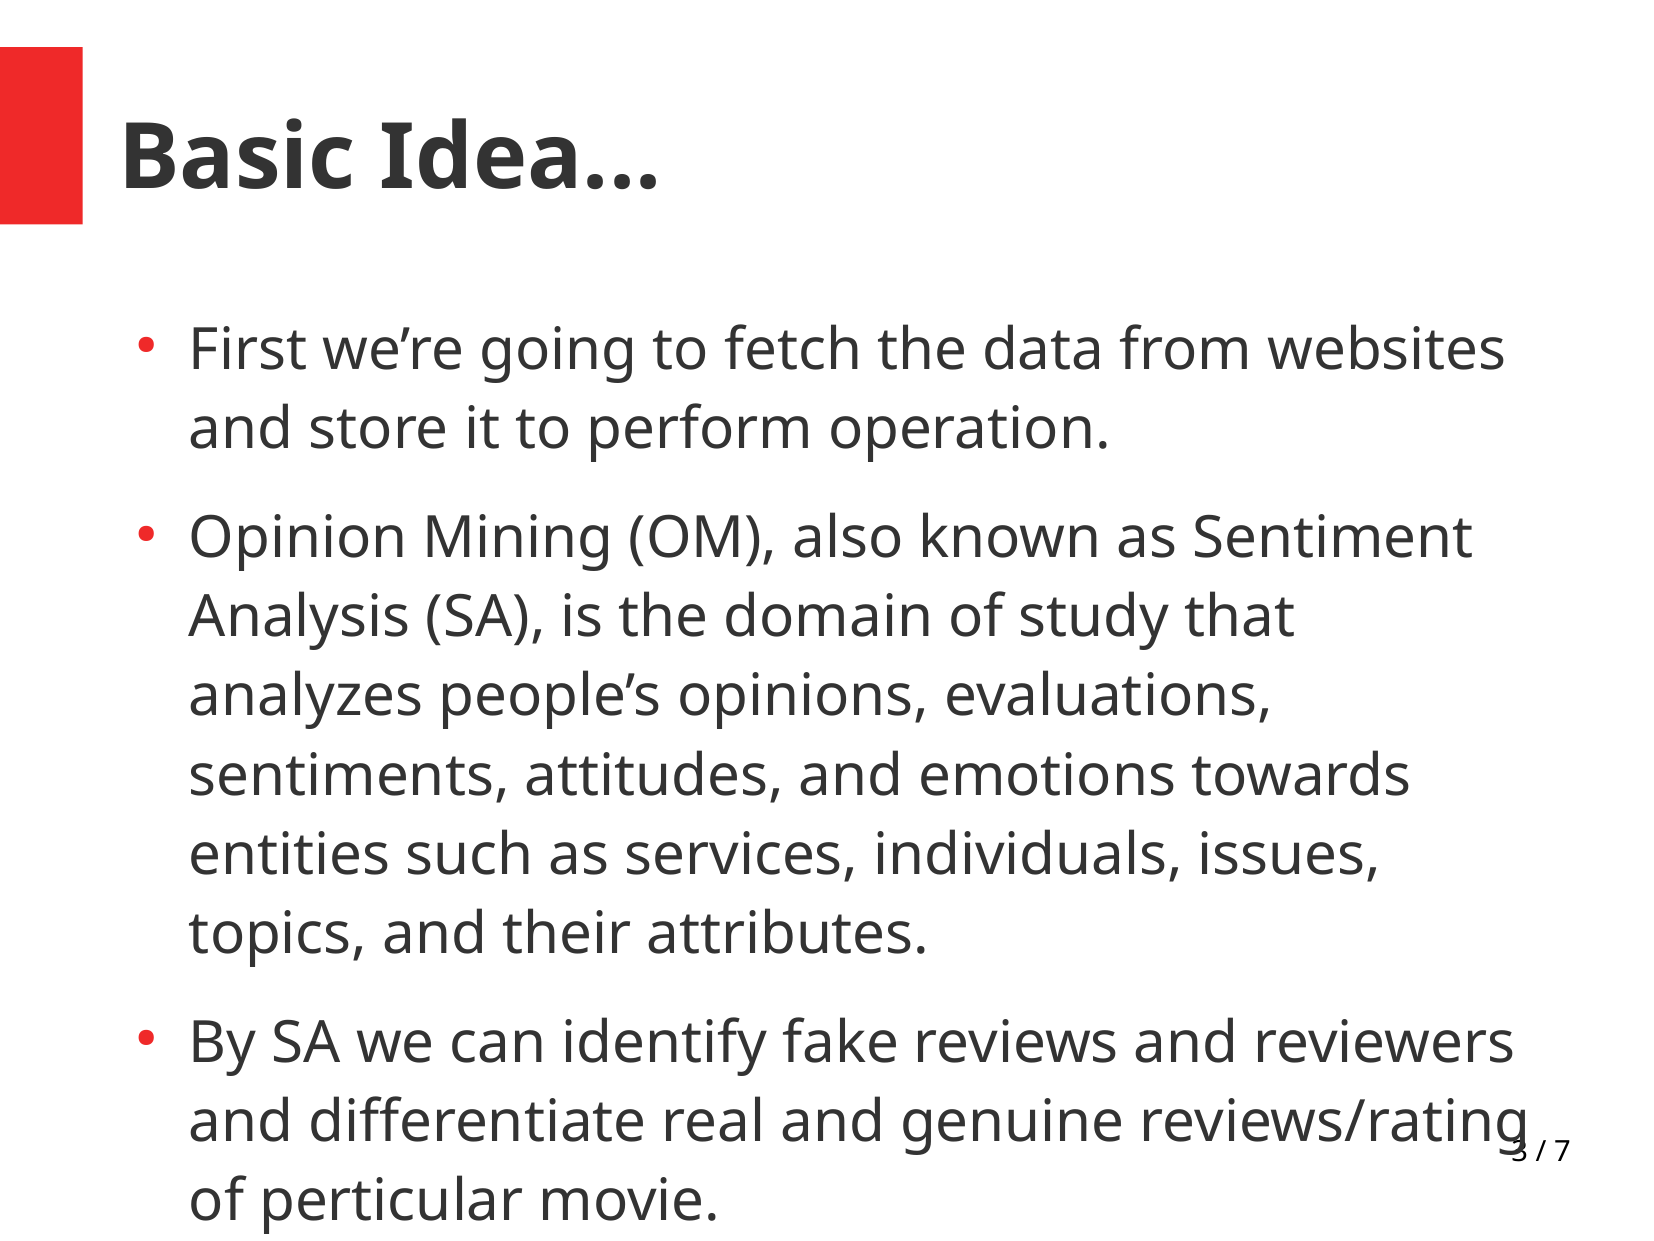

# Basic Idea...
First we’re going to fetch the data from websites and store it to perform operation.
Opinion Mining (OM), also known as Sentiment Analysis (SA), is the domain of study that analyzes people’s opinions, evaluations, sentiments, attitudes, and emotions towards entities such as services, individuals, issues, topics, and their attributes.
By SA we can identify fake reviews and reviewers and differentiate real and genuine reviews/rating of perticular movie.
3